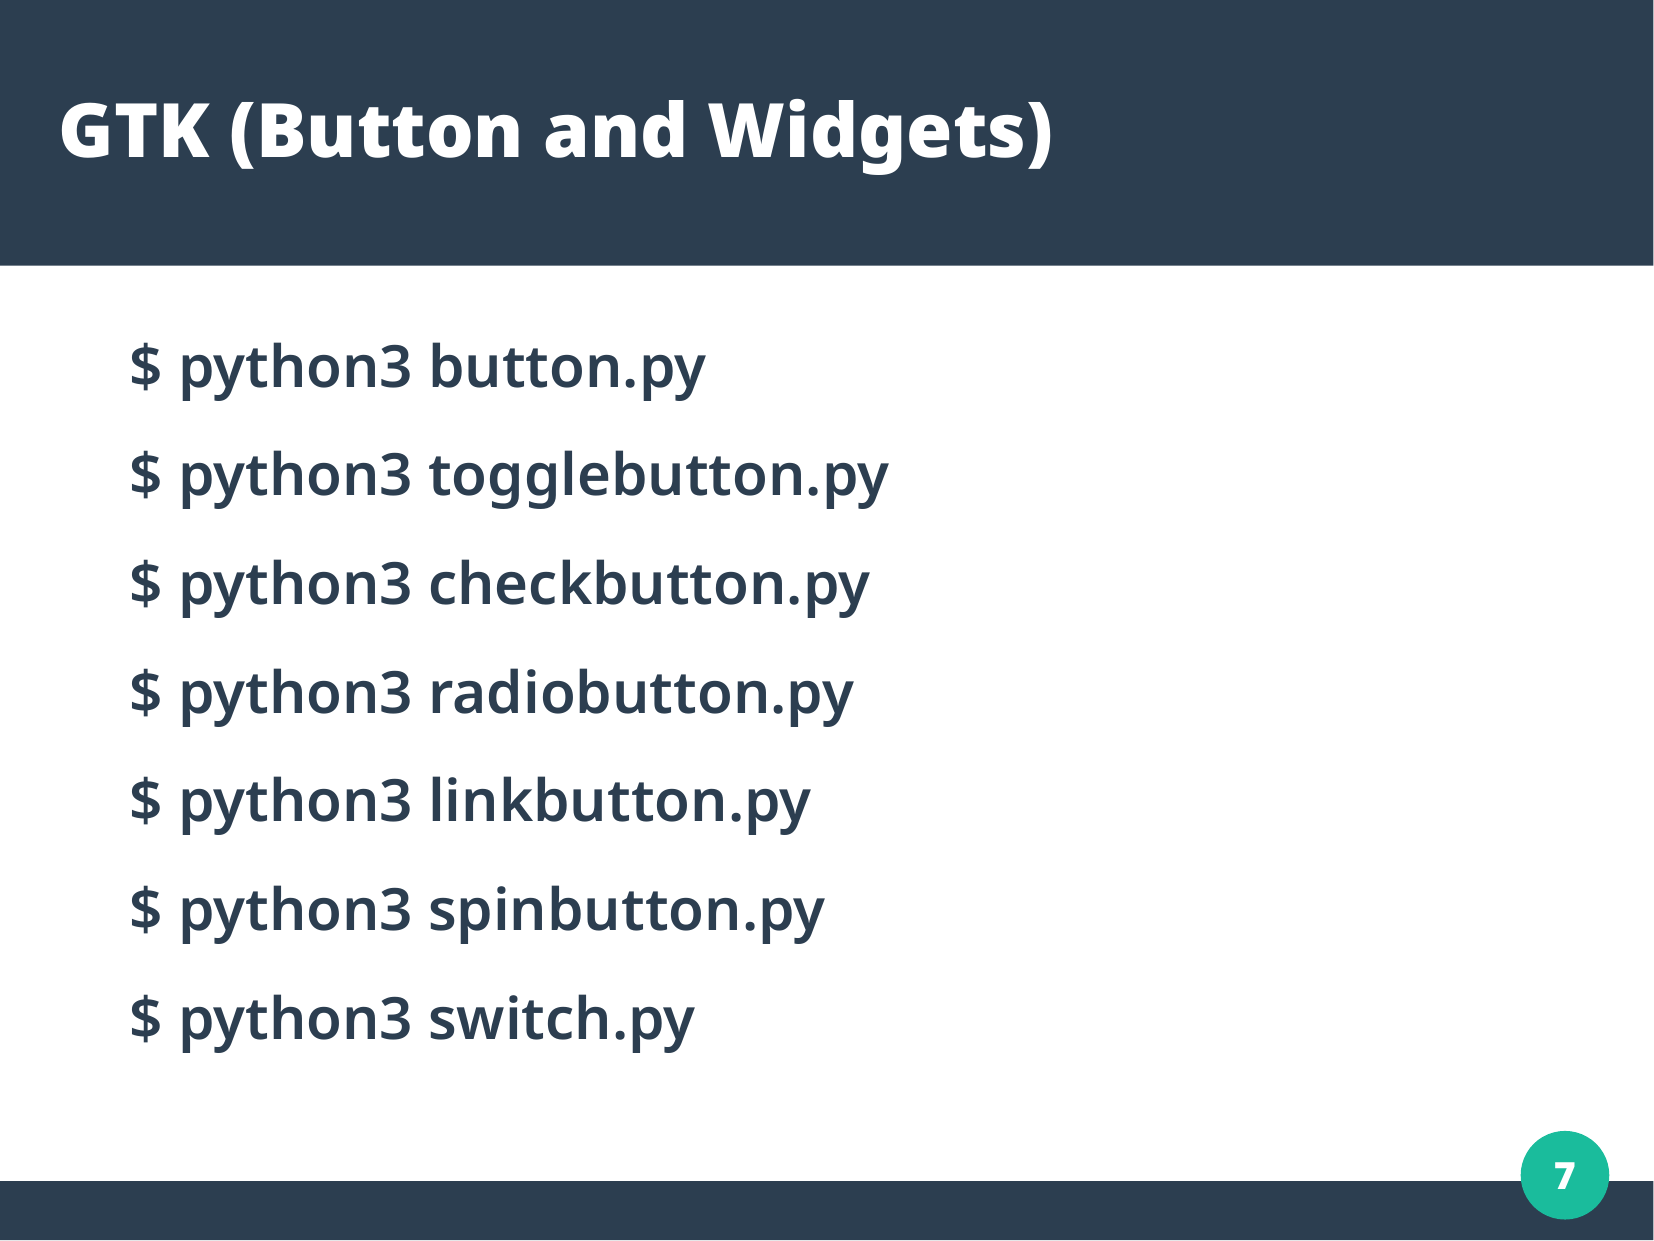

# GTK (Button and Widgets)
$ python3 button.py
$ python3 togglebutton.py
$ python3 checkbutton.py
$ python3 radiobutton.py
$ python3 linkbutton.py
$ python3 spinbutton.py
$ python3 switch.py
7